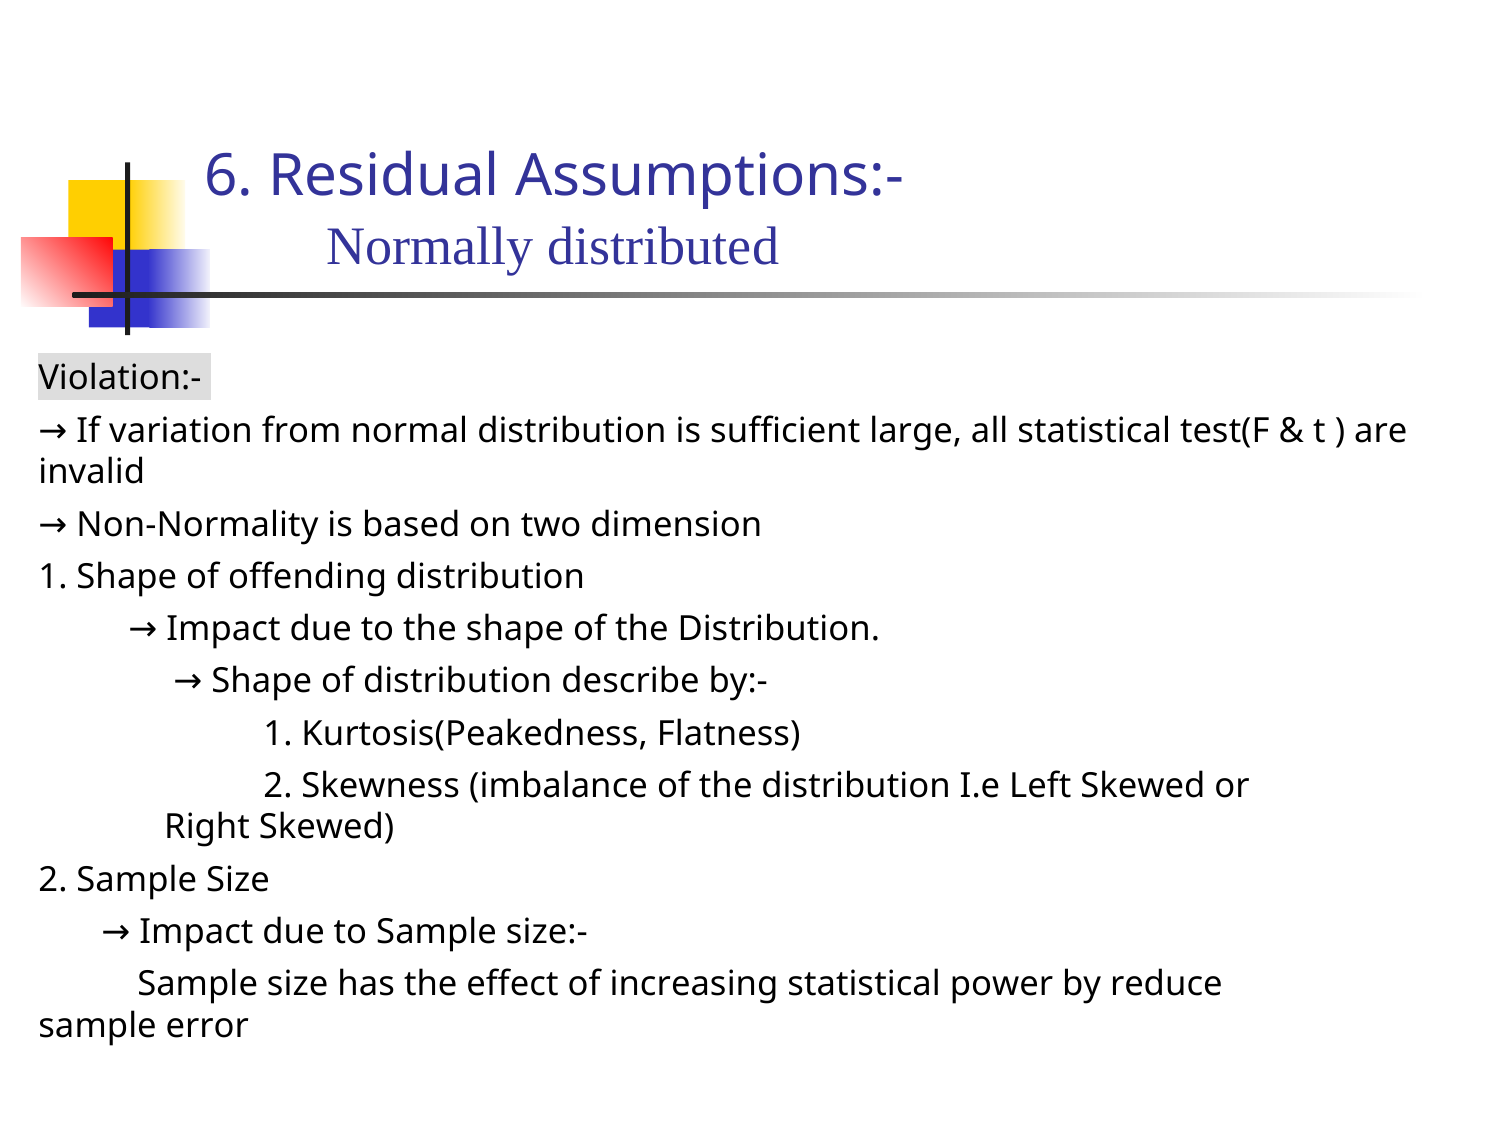

6. Residual Assumptions:-
 Normally distributed
# Violation:-
→ If variation from normal distribution is sufficient large, all statistical test(F & t ) are invalid
→ Non-Normality is based on two dimension
1. Shape of offending distribution
 → Impact due to the shape of the Distribution.
 → Shape of distribution describe by:-
 1. Kurtosis(Peakedness, Flatness)
 2. Skewness (imbalance of the distribution I.e Left Skewed or Right Skewed)
2. Sample Size
 → Impact due to Sample size:-
 Sample size has the effect of increasing statistical power by reduce sample error